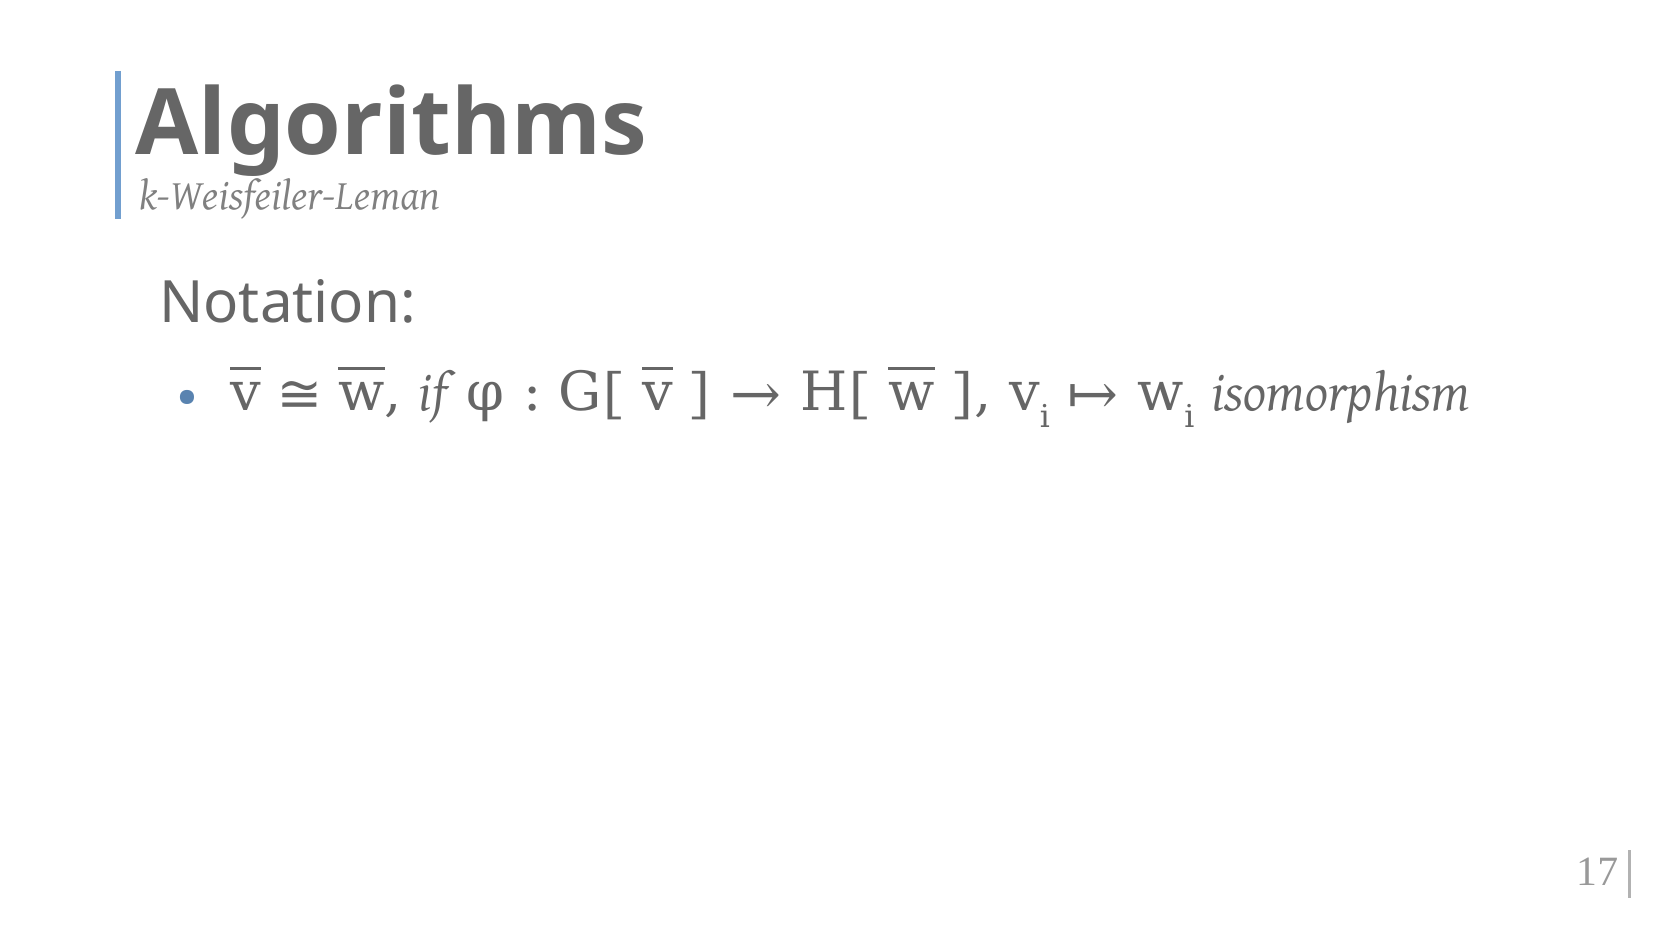

# Algorithms
k-Weisfeiler-Leman
Notation:
v ≅ w, if φ : G[ v ] → H[ w ], vi ↦ wi isomorphism
17